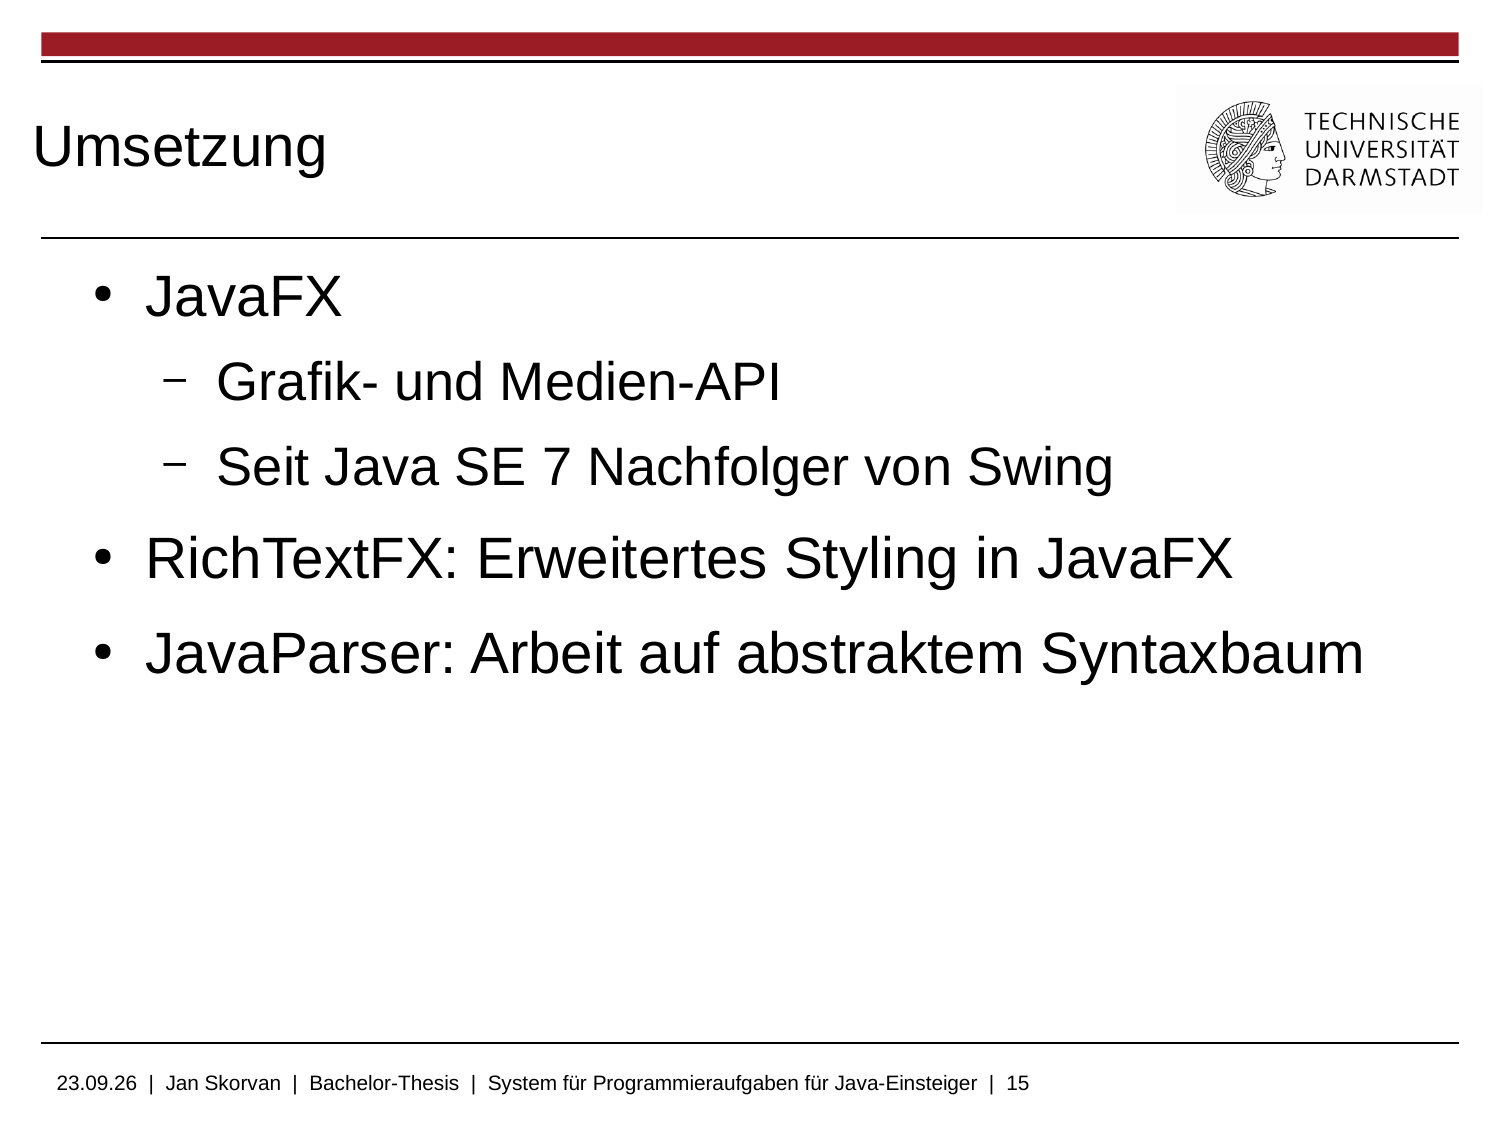

# Umsetzung
JavaFX
Grafik- und Medien-API
Seit Java SE 7 Nachfolger von Swing
RichTextFX: Erweitertes Styling in JavaFX
JavaParser: Arbeit auf abstraktem Syntaxbaum